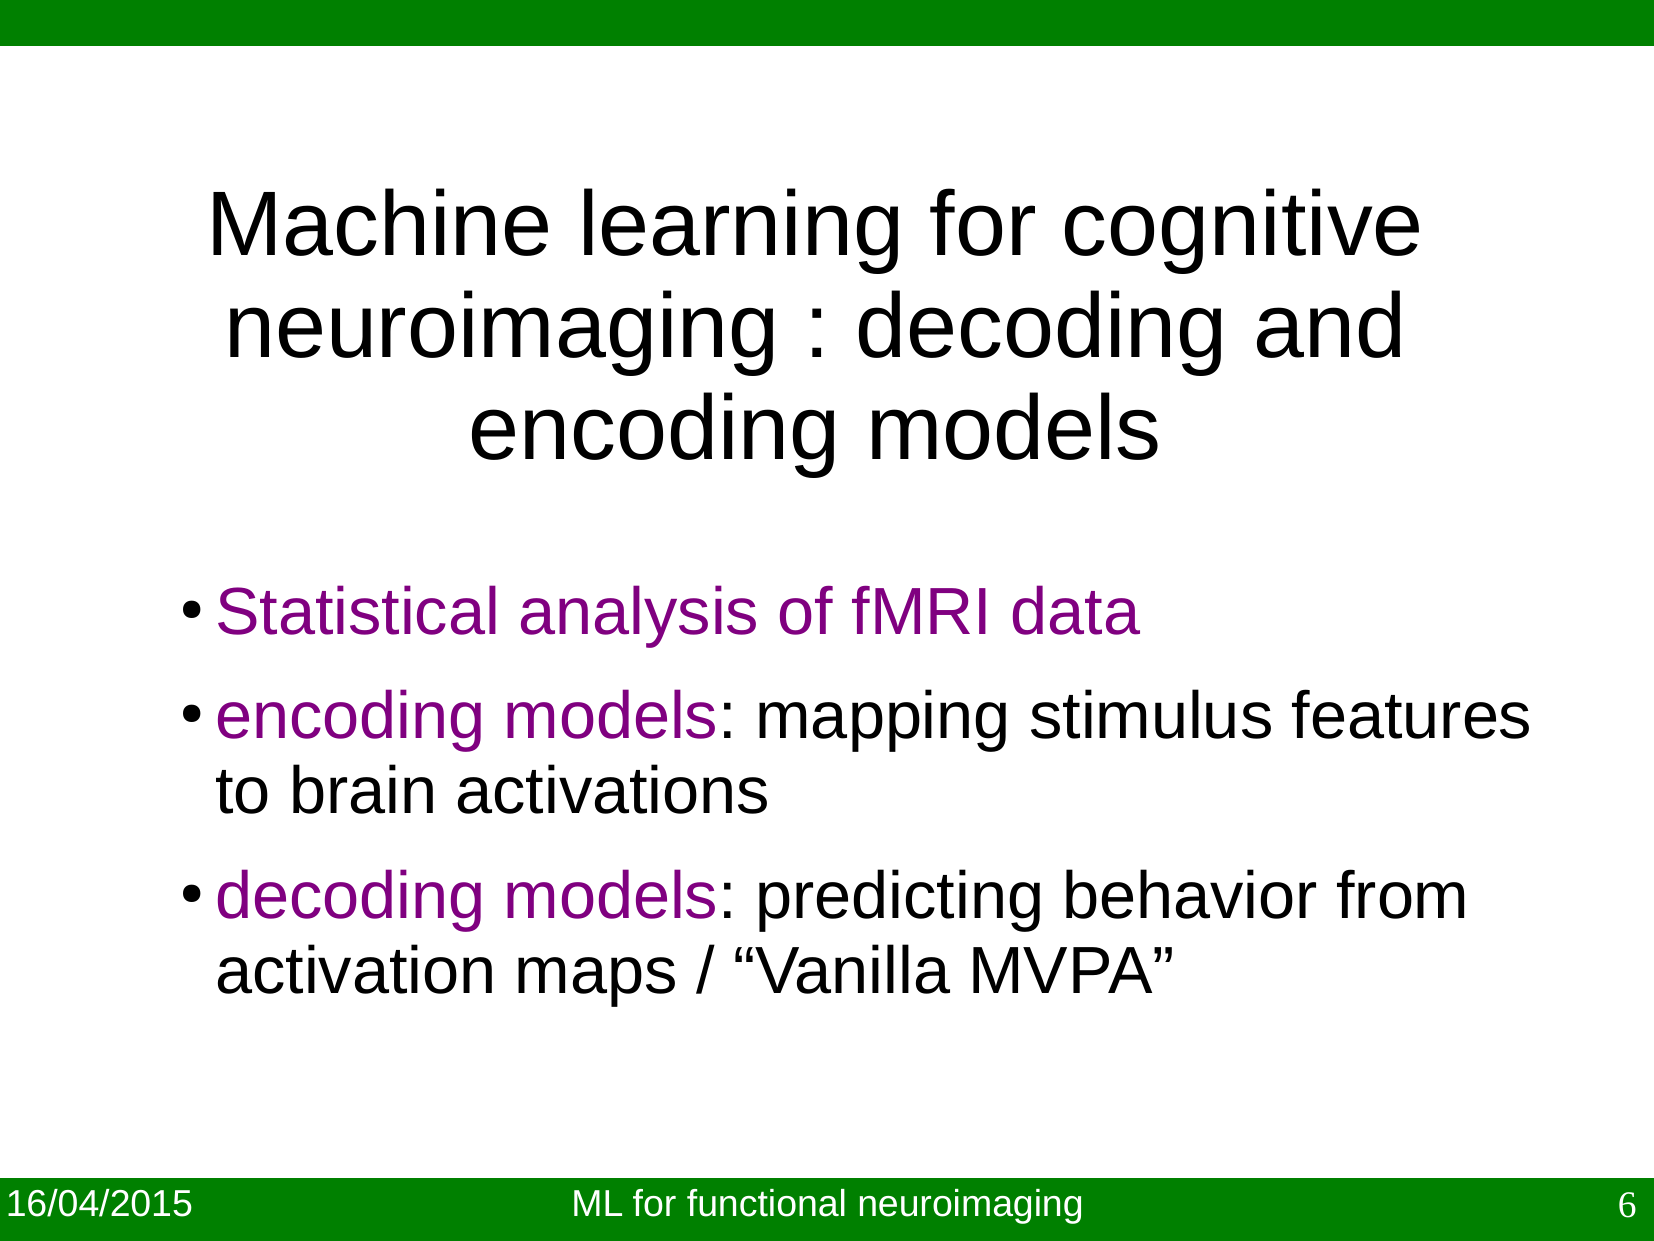

# Machine learning for cognitive neuroimaging : decoding and encoding models
Statistical analysis of fMRI data
encoding models: mapping stimulus features to brain activations
decoding models: predicting behavior from activation maps / “Vanilla MVPA”
6